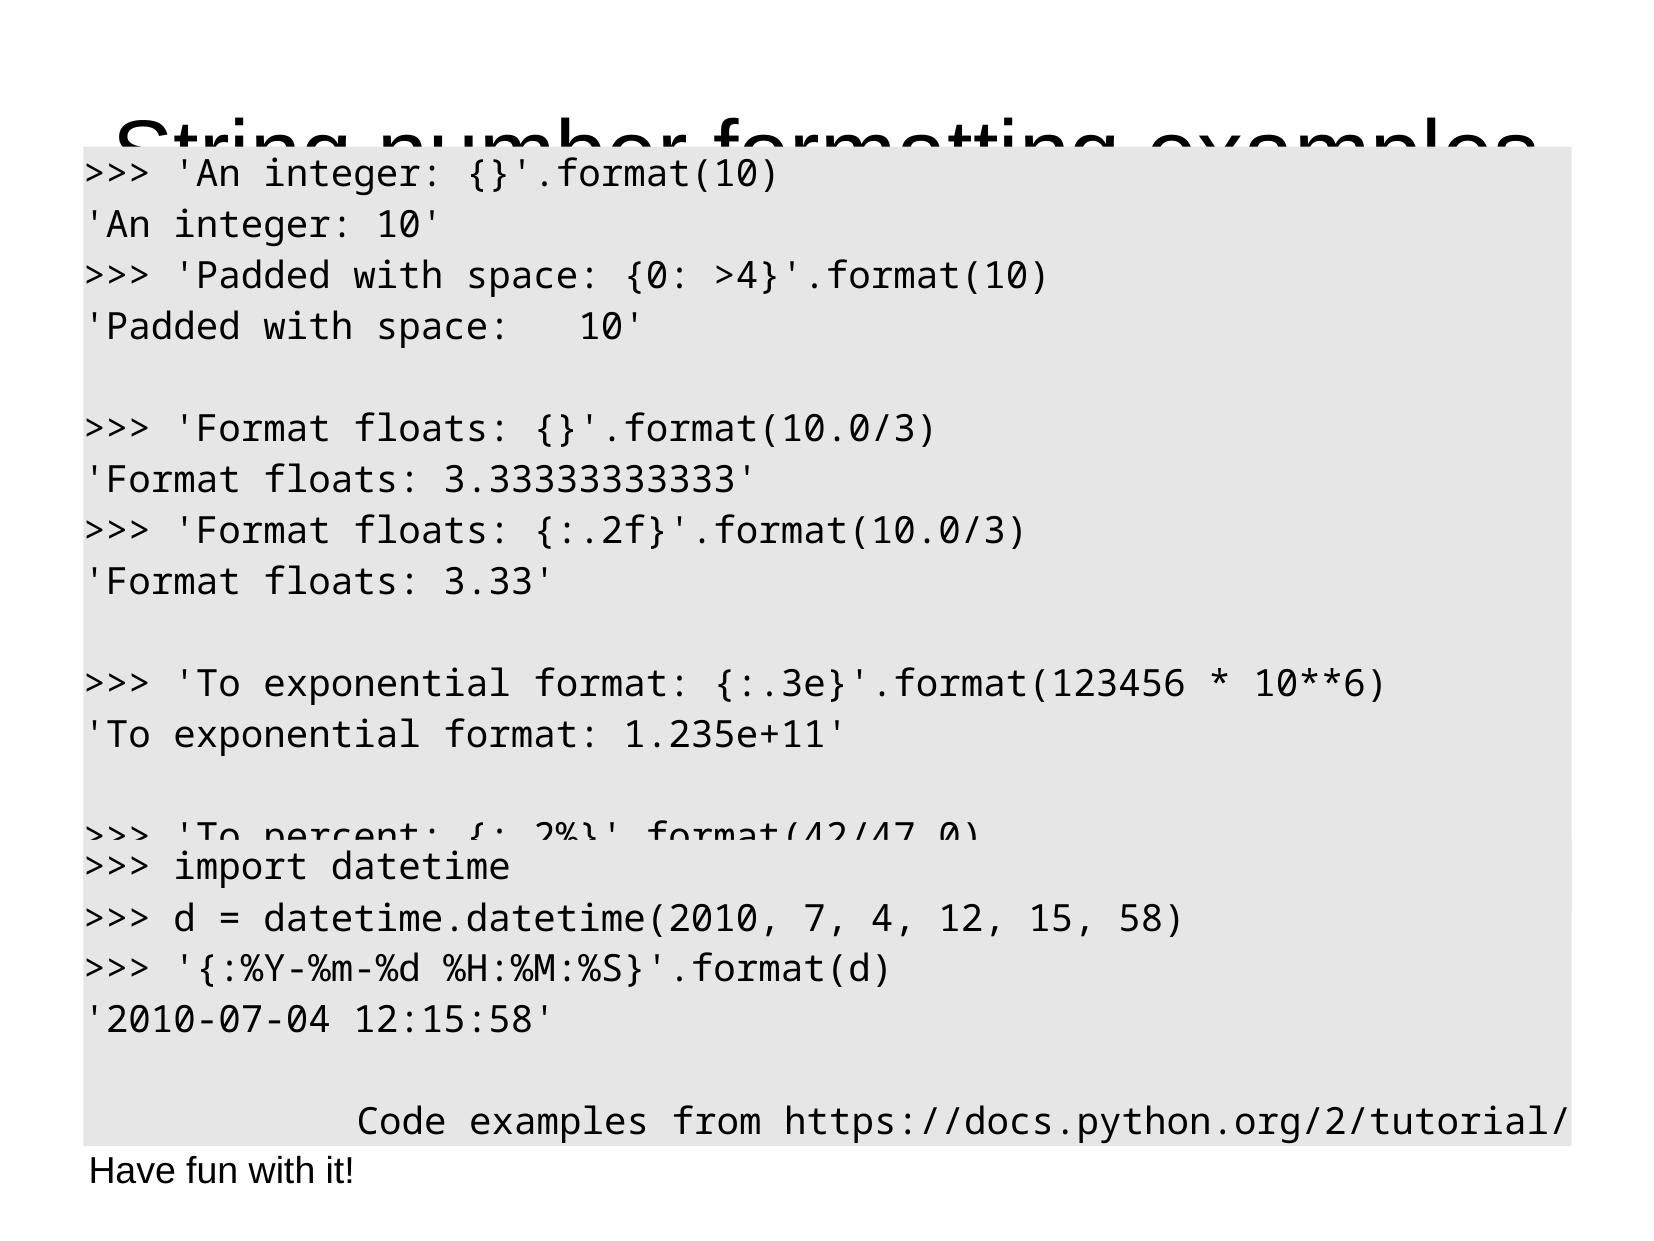

# String number formatting examples
>>> 'An integer: {}'.format(10)
'An integer: 10'
>>> 'Padded with space: {0: >4}'.format(10)
'Padded with space: 10'
>>> 'Format floats: {}'.format(10.0/3)
'Format floats: 3.33333333333'
>>> 'Format floats: {:.2f}'.format(10.0/3)
'Format floats: 3.33'
>>> 'To exponential format: {:.3e}'.format(123456 * 10**6)
'To exponential format: 1.235e+11'
>>> 'To percent: {:.2%}'.format(42/47.0)
'To percent: 89.36%'
>>> import datetime
>>> d = datetime.datetime(2010, 7, 4, 12, 15, 58)
>>> '{:%Y-%m-%d %H:%M:%S}'.format(d)
'2010-07-04 12:15:58'
Code examples from https://docs.python.org/2/tutorial/
Have fun with it!